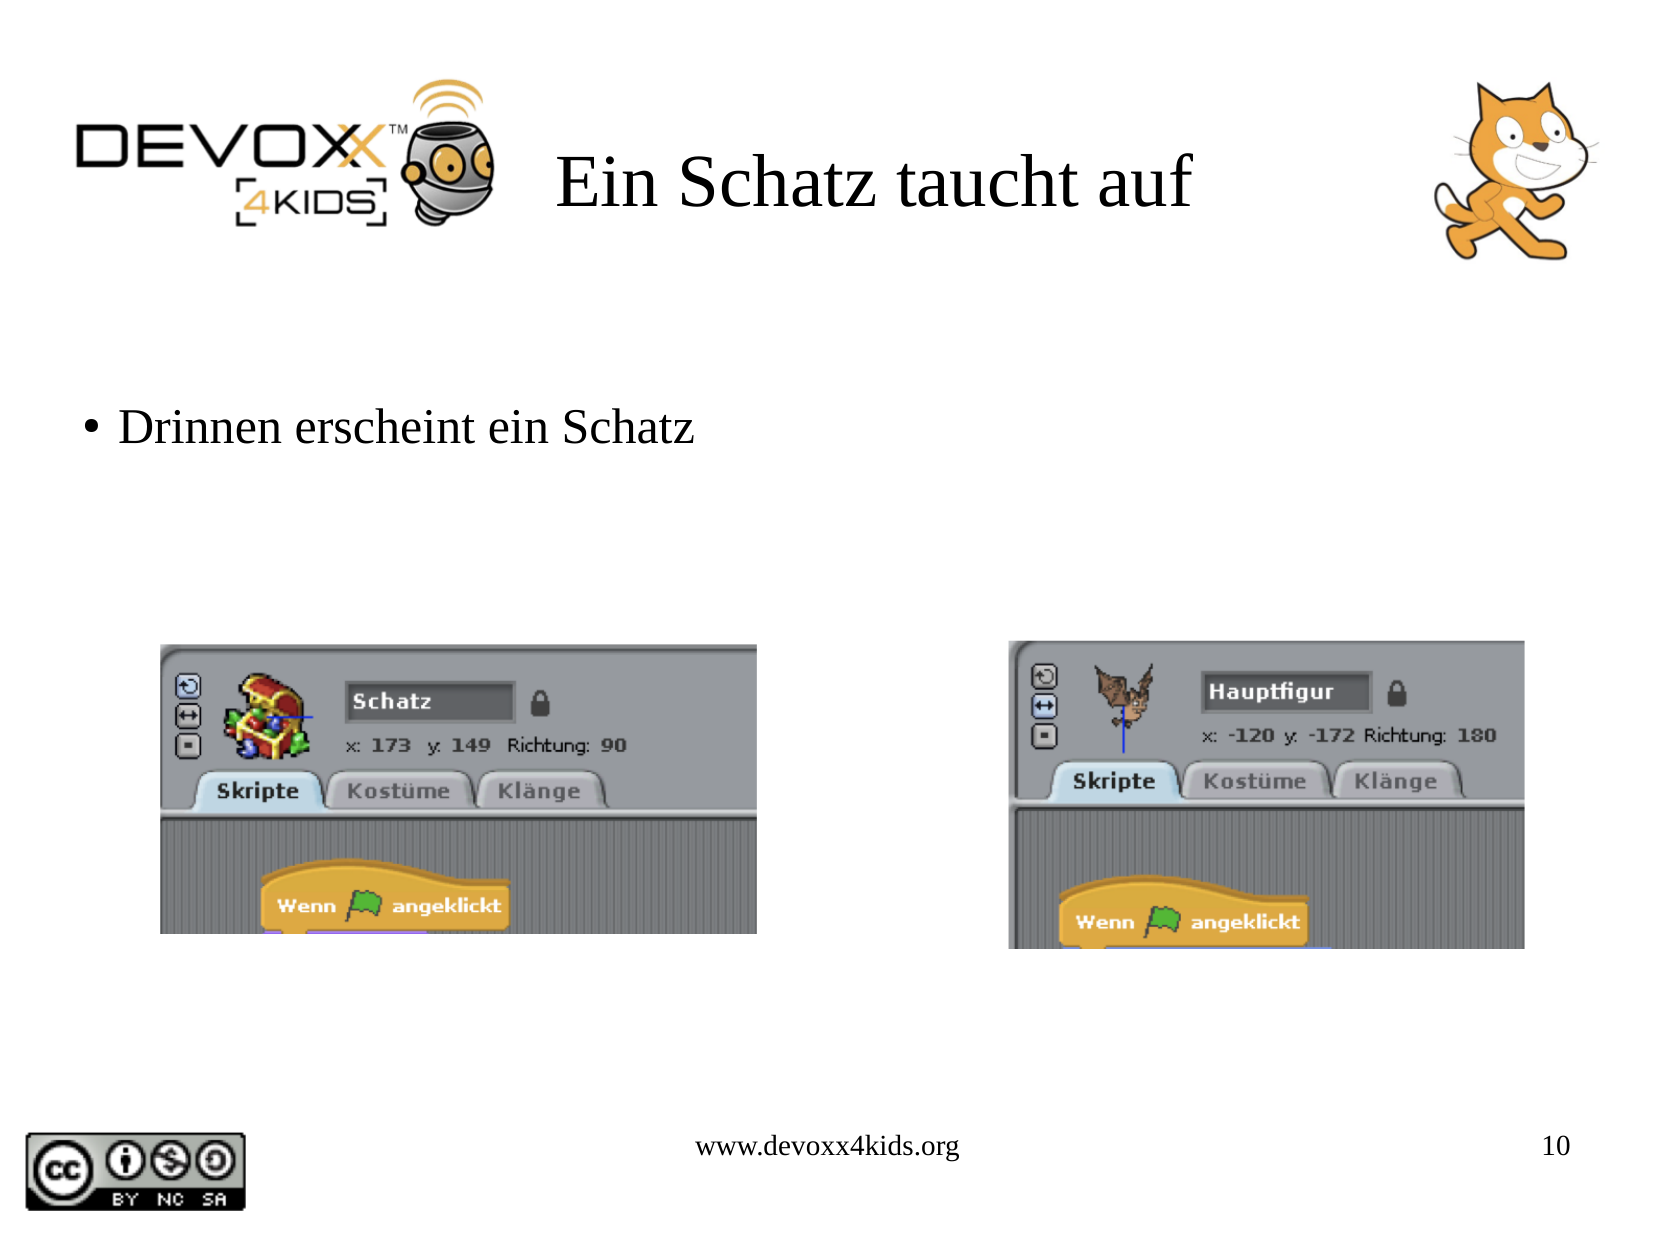

# Ein Schatz taucht auf
Drinnen erscheint ein Schatz
www.devoxx4kids.org
10